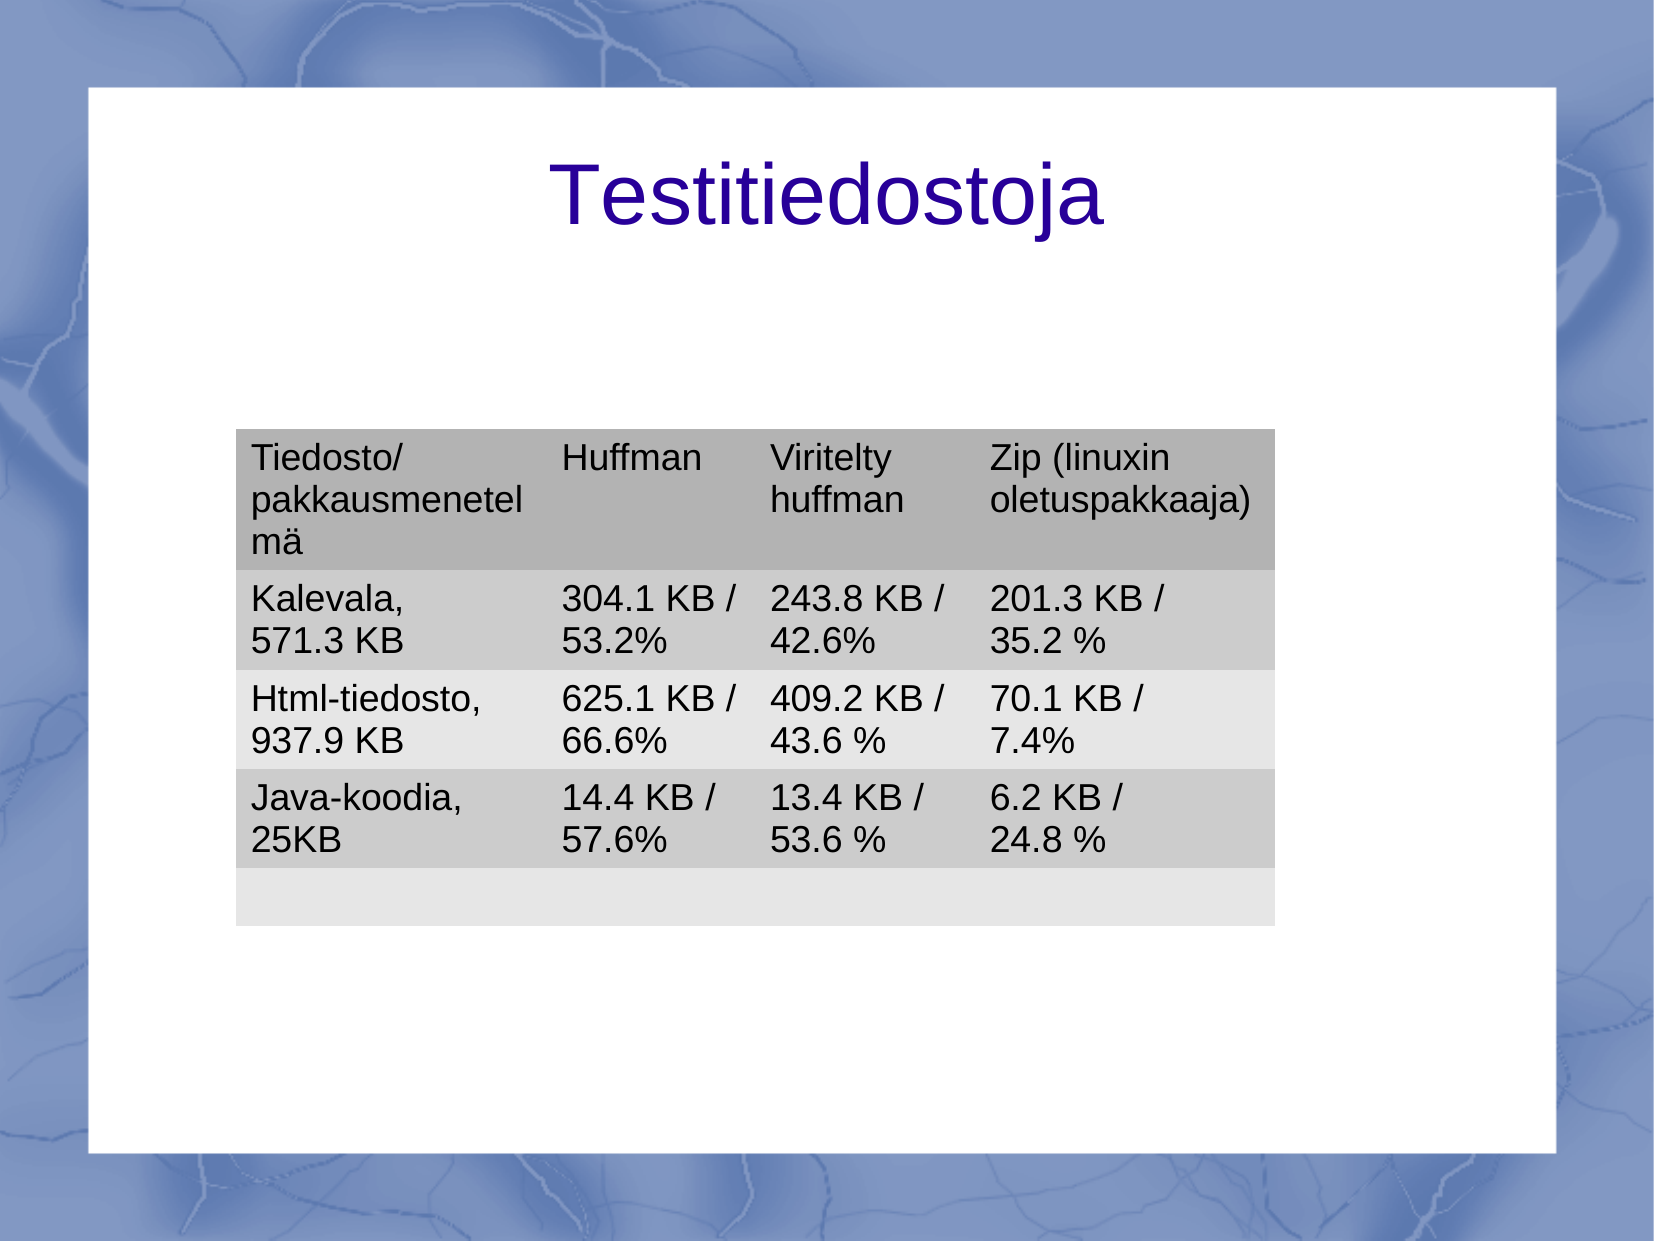

# Testitiedostoja
| Tiedosto/ pakkausmenetelmä | Huffman | Viritelty huffman | Zip (linuxin oletuspakkaaja) |
| --- | --- | --- | --- |
| Kalevala, 571.3 KB | 304.1 KB / 53.2% | 243.8 KB / 42.6% | 201.3 KB / 35.2 % |
| Html-tiedosto, 937.9 KB | 625.1 KB / 66.6% | 409.2 KB / 43.6 % | 70.1 KB / 7.4% |
| Java-koodia, 25KB | 14.4 KB / 57.6% | 13.4 KB / 53.6 % | 6.2 KB / 24.8 % |
| | | | |